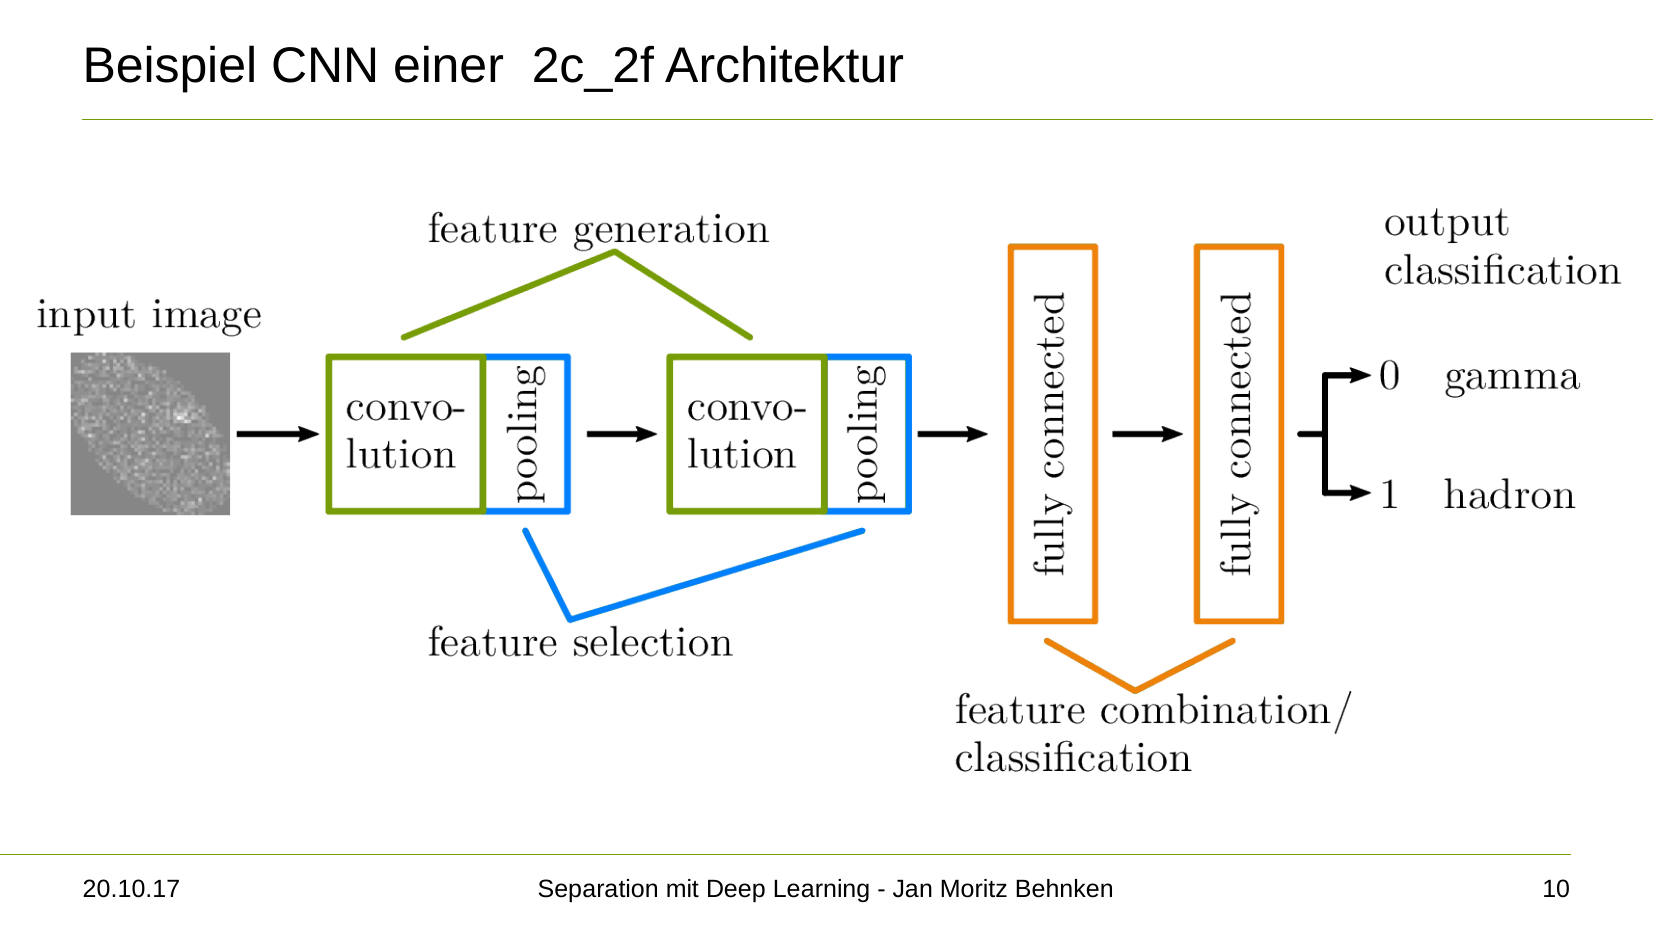

# Beispiel CNN einer 2c_2f Architektur
20.10.17
Separation mit Deep Learning - Jan Moritz Behnken
10